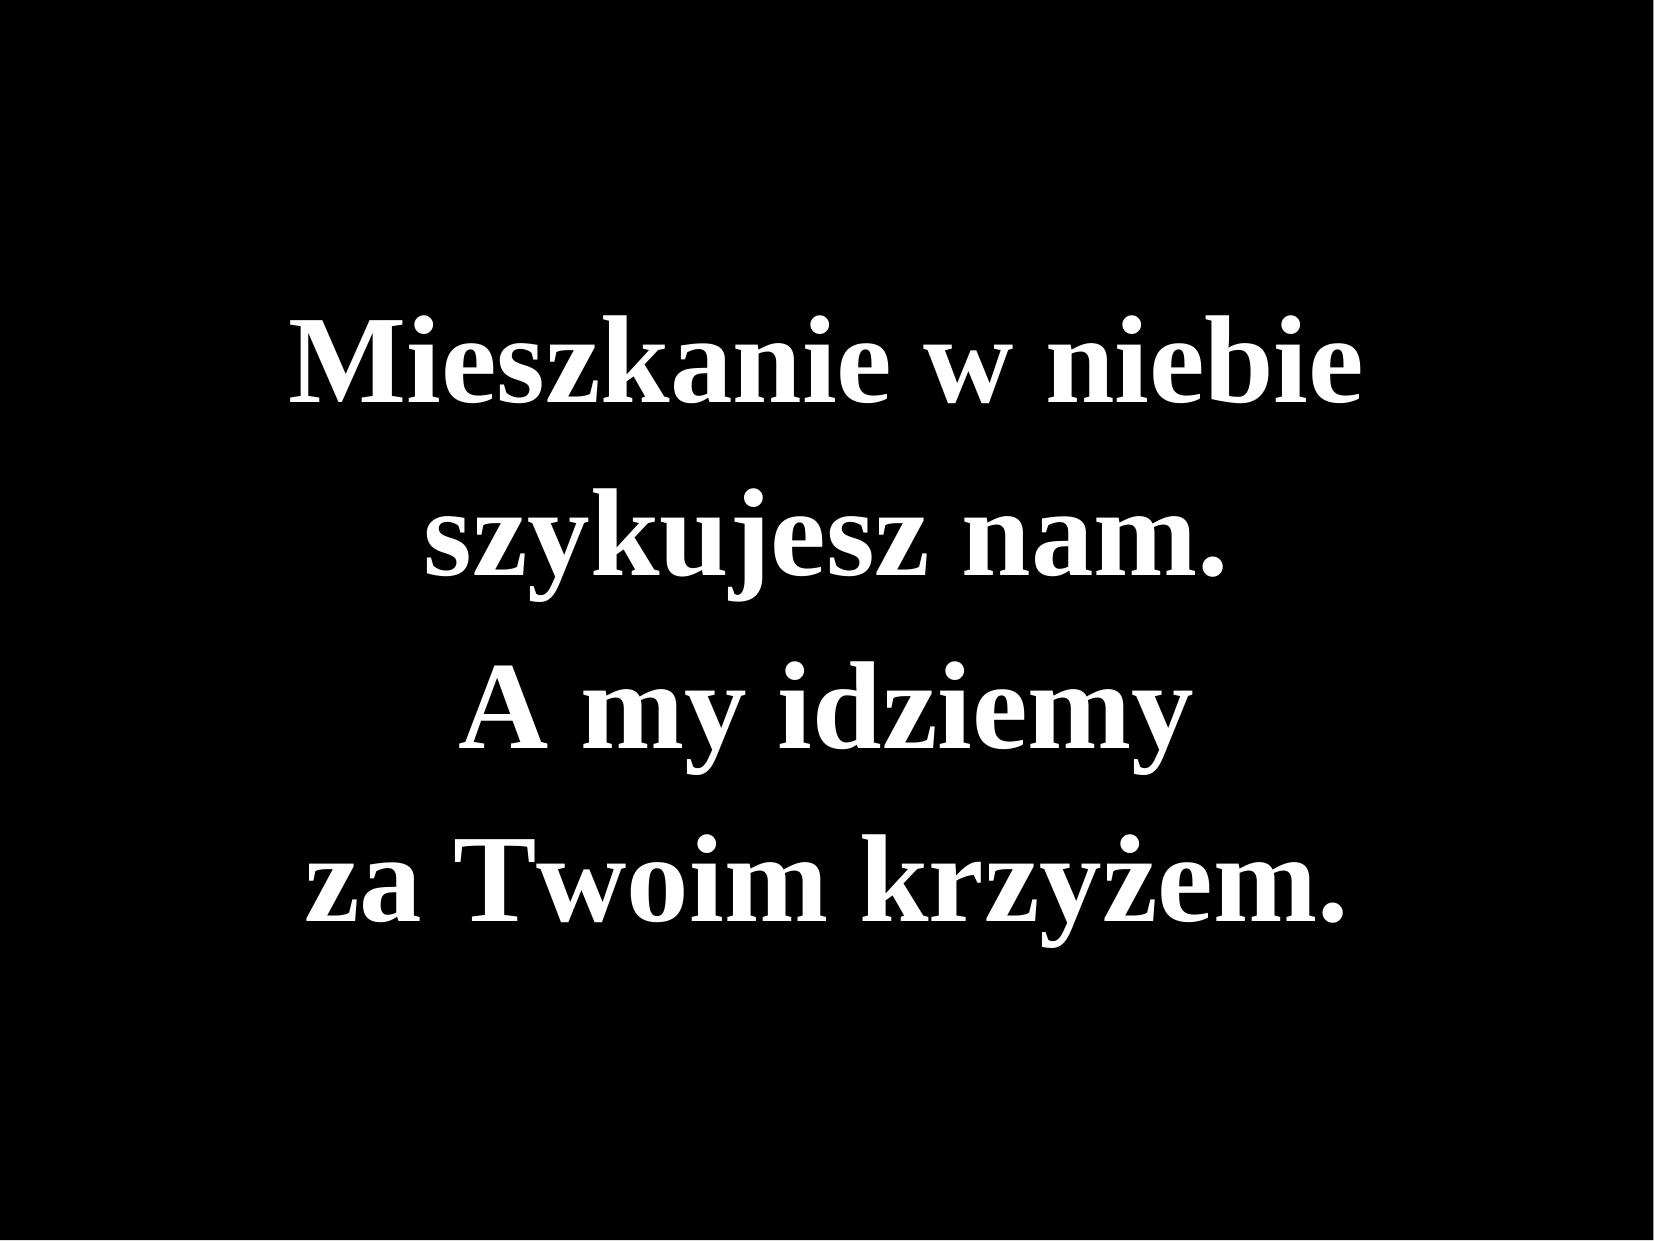

# Mieszkanie w niebie ppp szykujesz nam. ppp A my idziemy ppp za Twoim krzyżem.